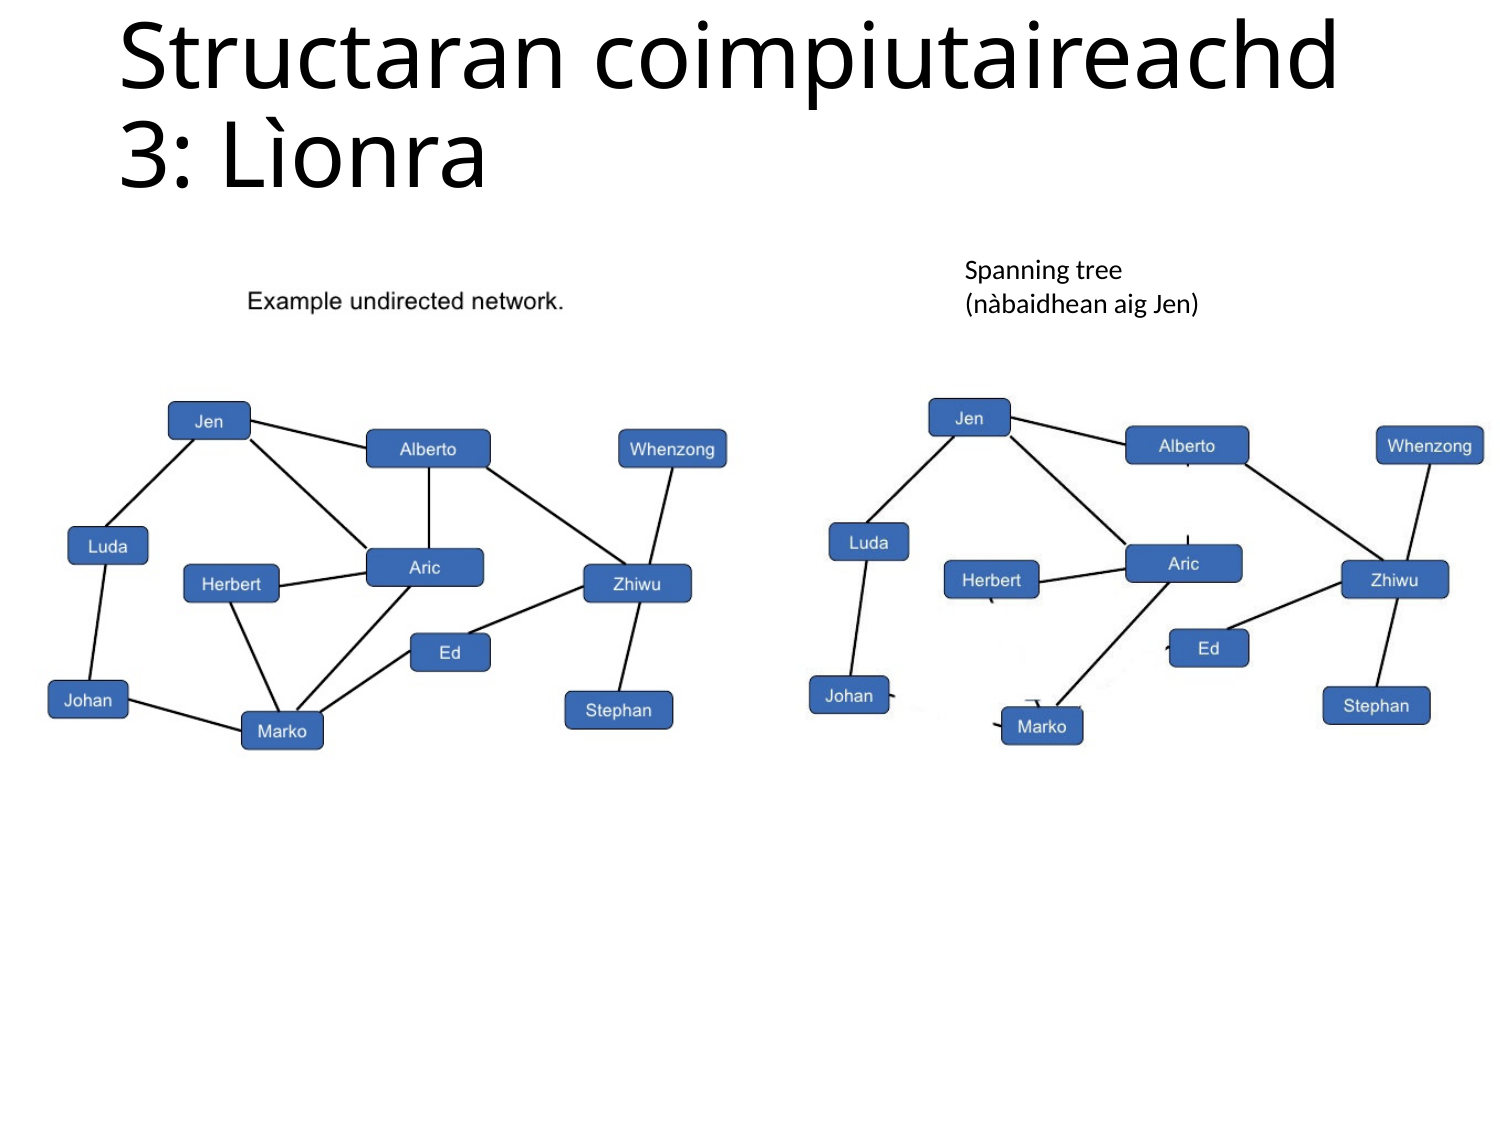

# Structaran coimpiutaireachd 3: Lìonra
Spanning tree
(nàbaidhean aig Jen)